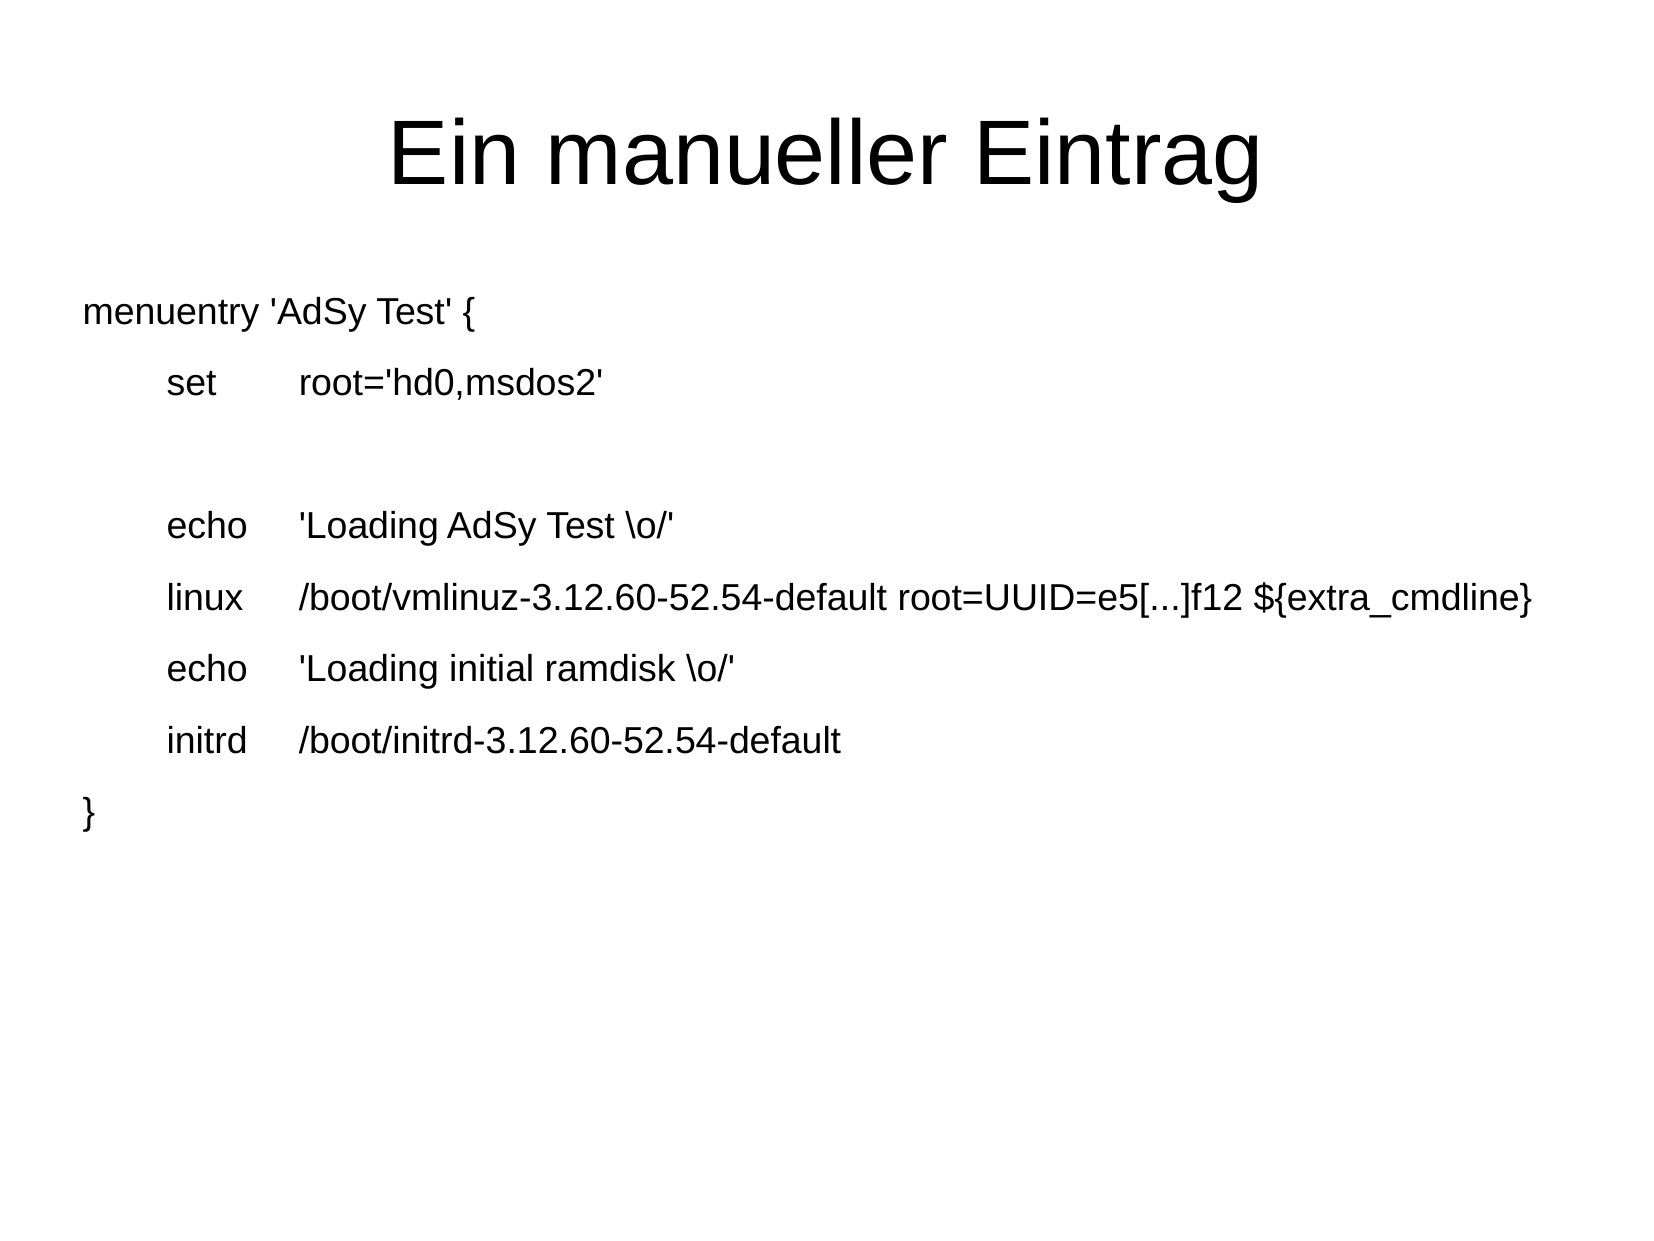

# Ein manueller Eintrag
menuentry 'AdSy Test' {
 set	root='hd0,msdos2'
 echo	'Loading AdSy Test \o/'
 linux	/boot/vmlinuz-3.12.60-52.54-default root=UUID=e5[...]f12 ${extra_cmdline}
 echo	'Loading initial ramdisk \o/'
 initrd	/boot/initrd-3.12.60-52.54-default
}